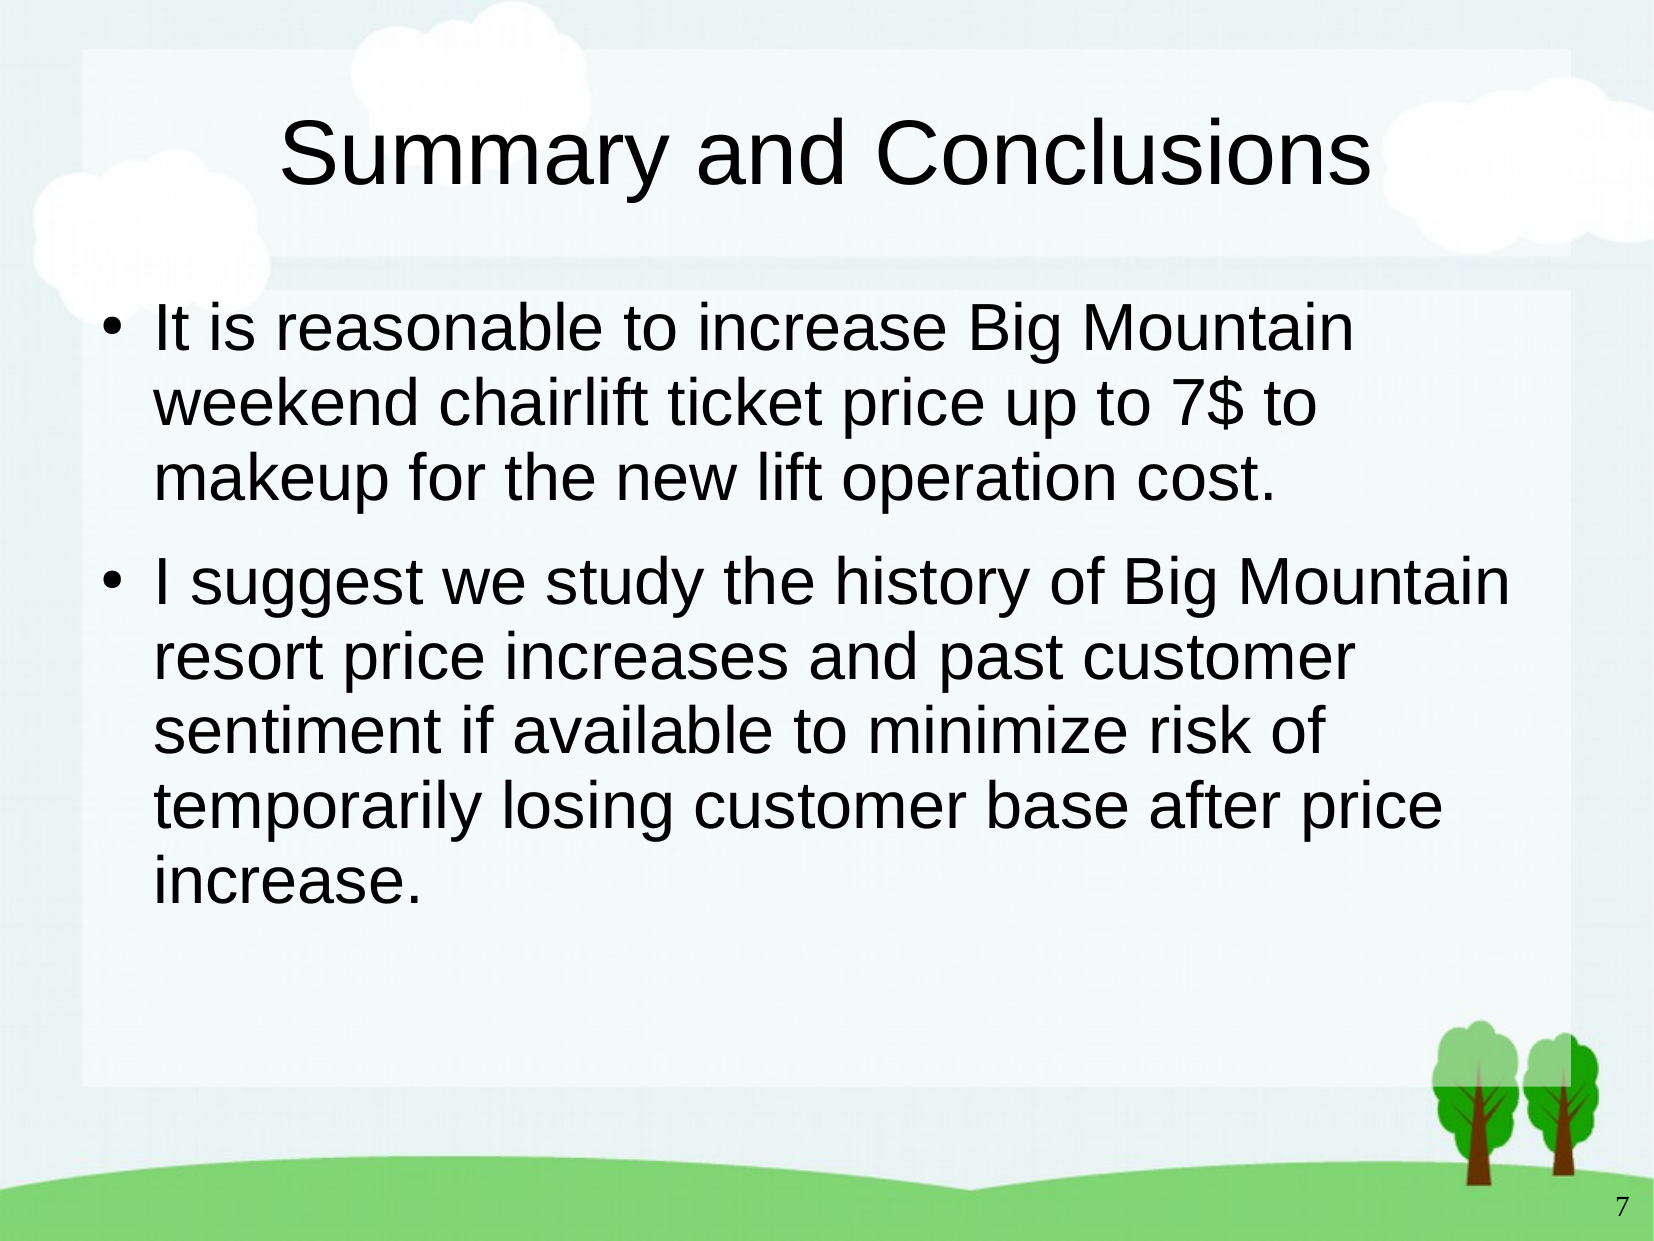

# Summary and Conclusions
It is reasonable to increase Big Mountain weekend chairlift ticket price up to 7$ to makeup for the new lift operation cost.
I suggest we study the history of Big Mountain resort price increases and past customer sentiment if available to minimize risk of temporarily losing customer base after price increase.
7